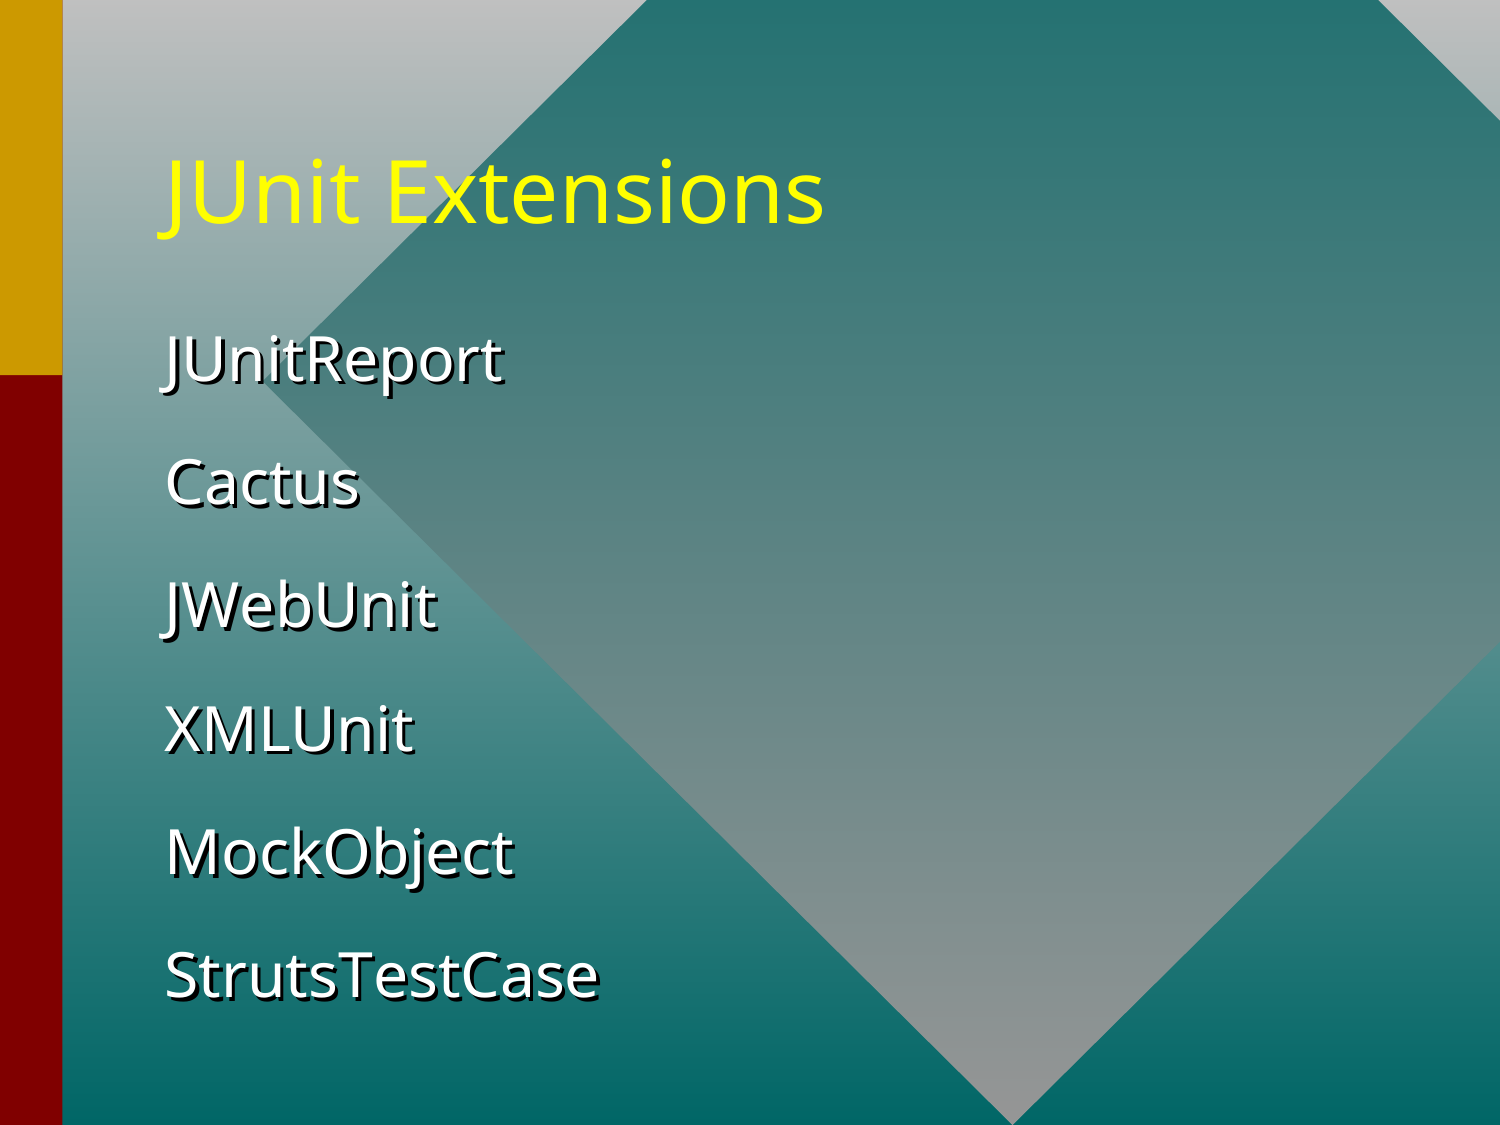

# JUnit Extensions
JUnitReport
Cactus
JWebUnit
XMLUnit
MockObject
StrutsTestCase